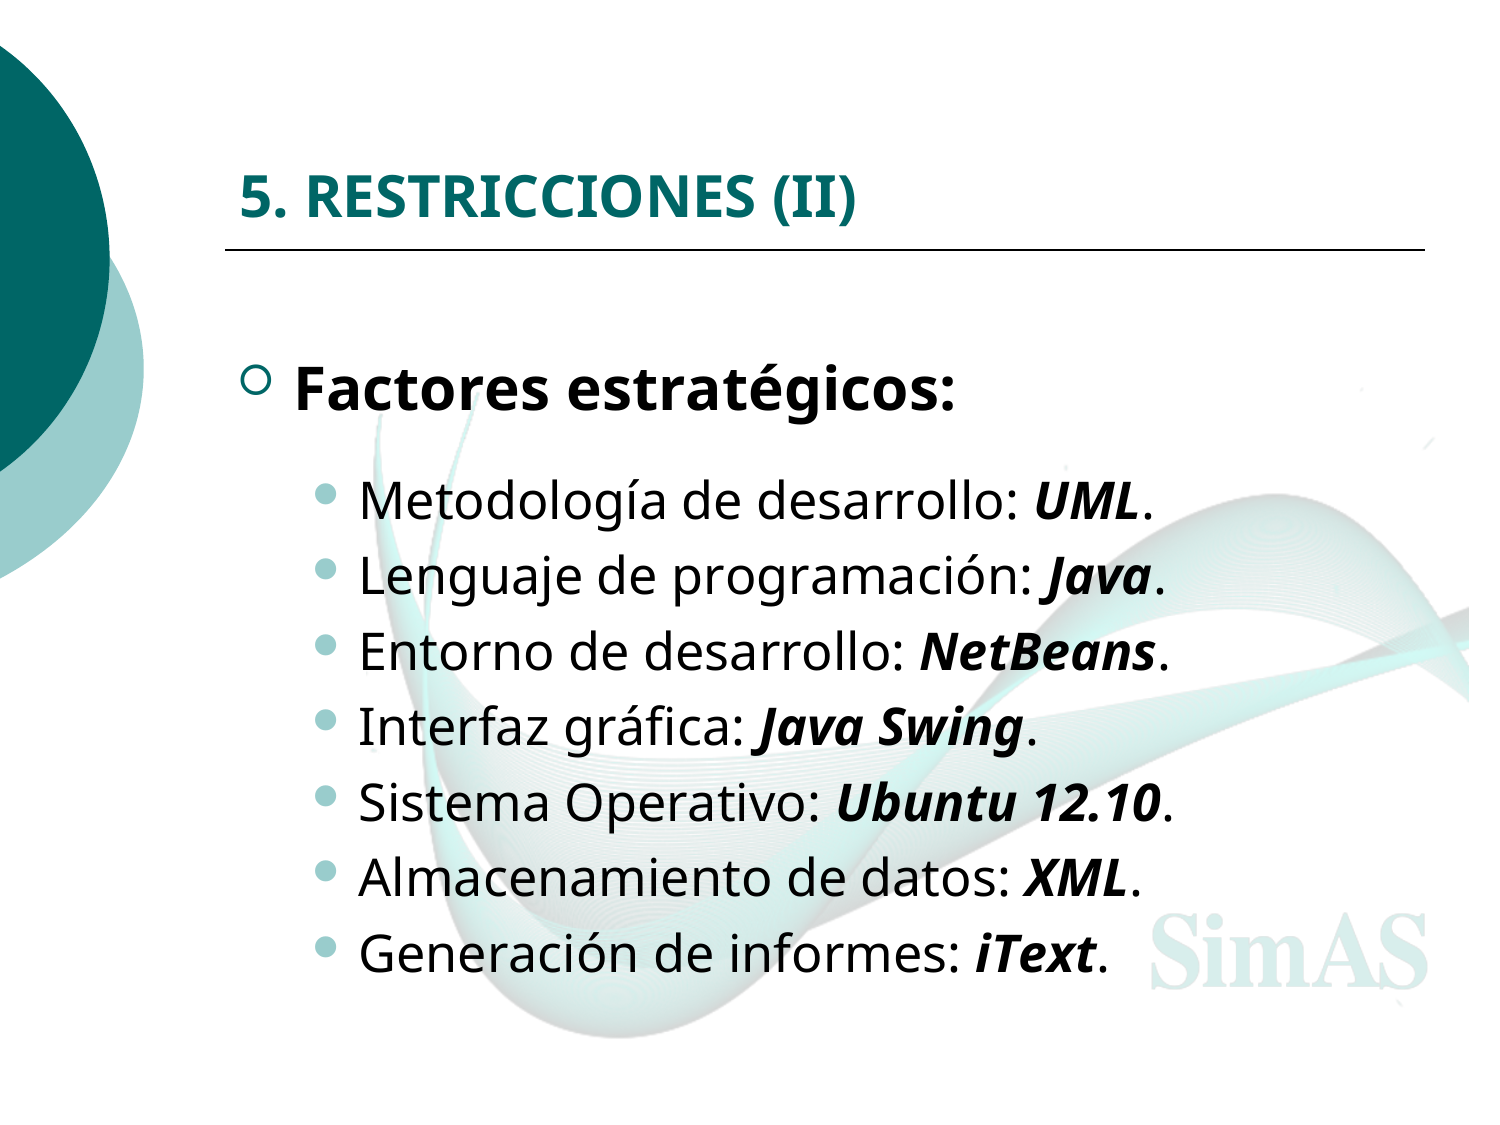

# 5. RESTRICCIONES (II)
Factores estratégicos:
Metodología de desarrollo: UML.
Lenguaje de programación: Java.
Entorno de desarrollo: NetBeans.
Interfaz gráfica: Java Swing.
Sistema Operativo: Ubuntu 12.10.
Almacenamiento de datos: XML.
Generación de informes: iText.